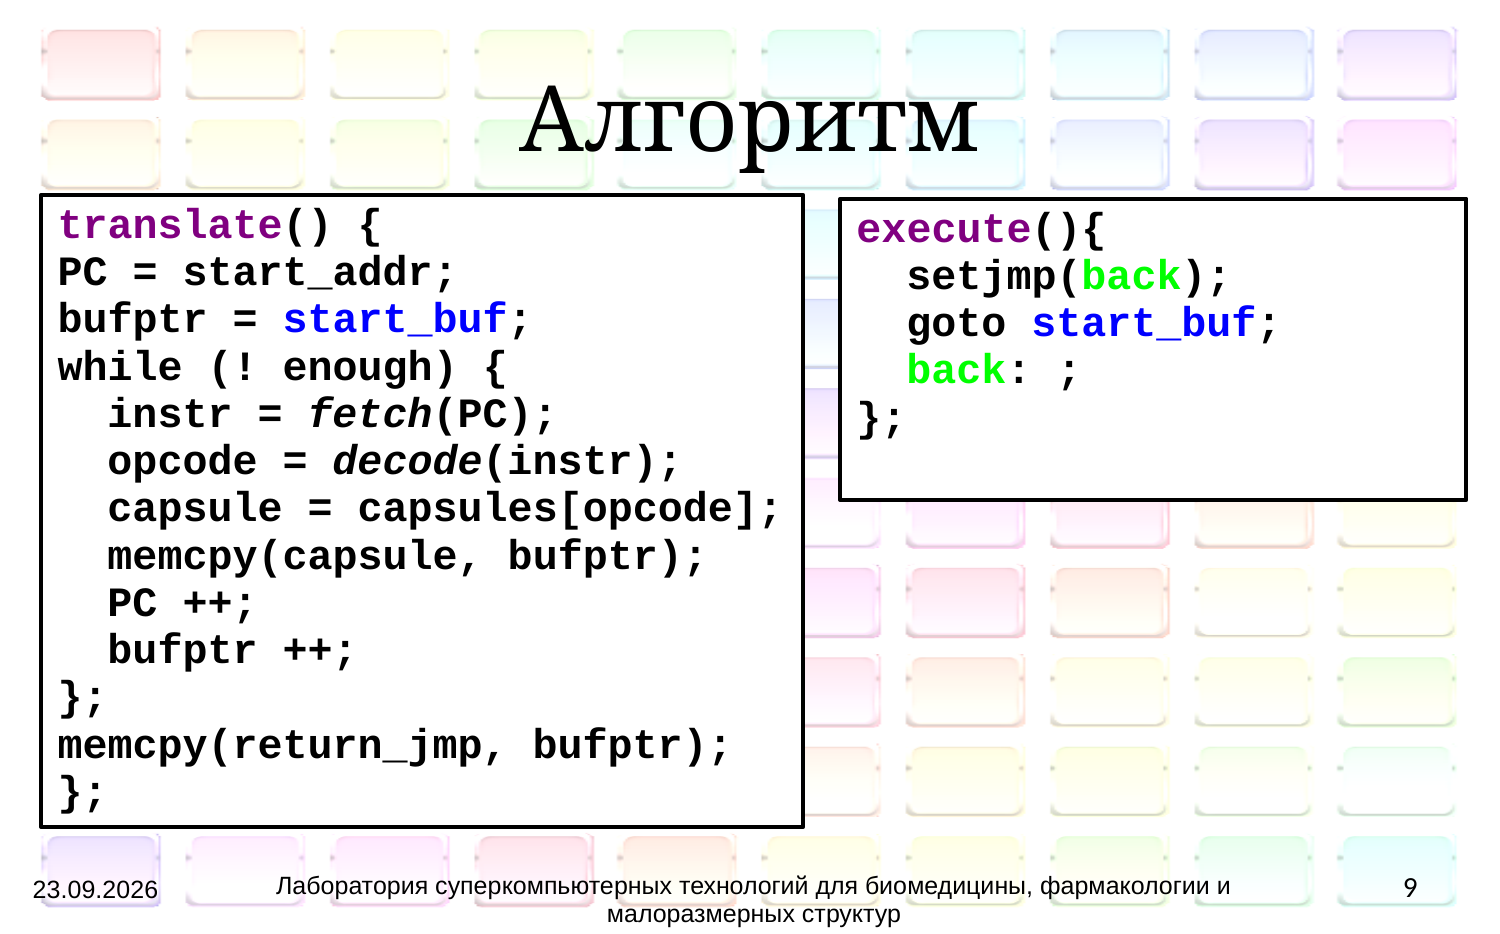

# Алгоритм
translate() {
PC = start_addr;
bufptr = start_buf;
while (! enough) {
 instr = fetch(PC);
 opcode = decode(instr);
 capsule = capsules[opcode];
 memcpy(capsule, bufptr);
 PC ++;
 bufptr ++;
};
memcpy(return_jmp, bufptr);
};
execute(){
 setjmp(back);
 goto start_buf;
 back: ;
};
Лаборатория суперкомпьютерных технологий для биомедицины, фармакологии и малоразмерных структур